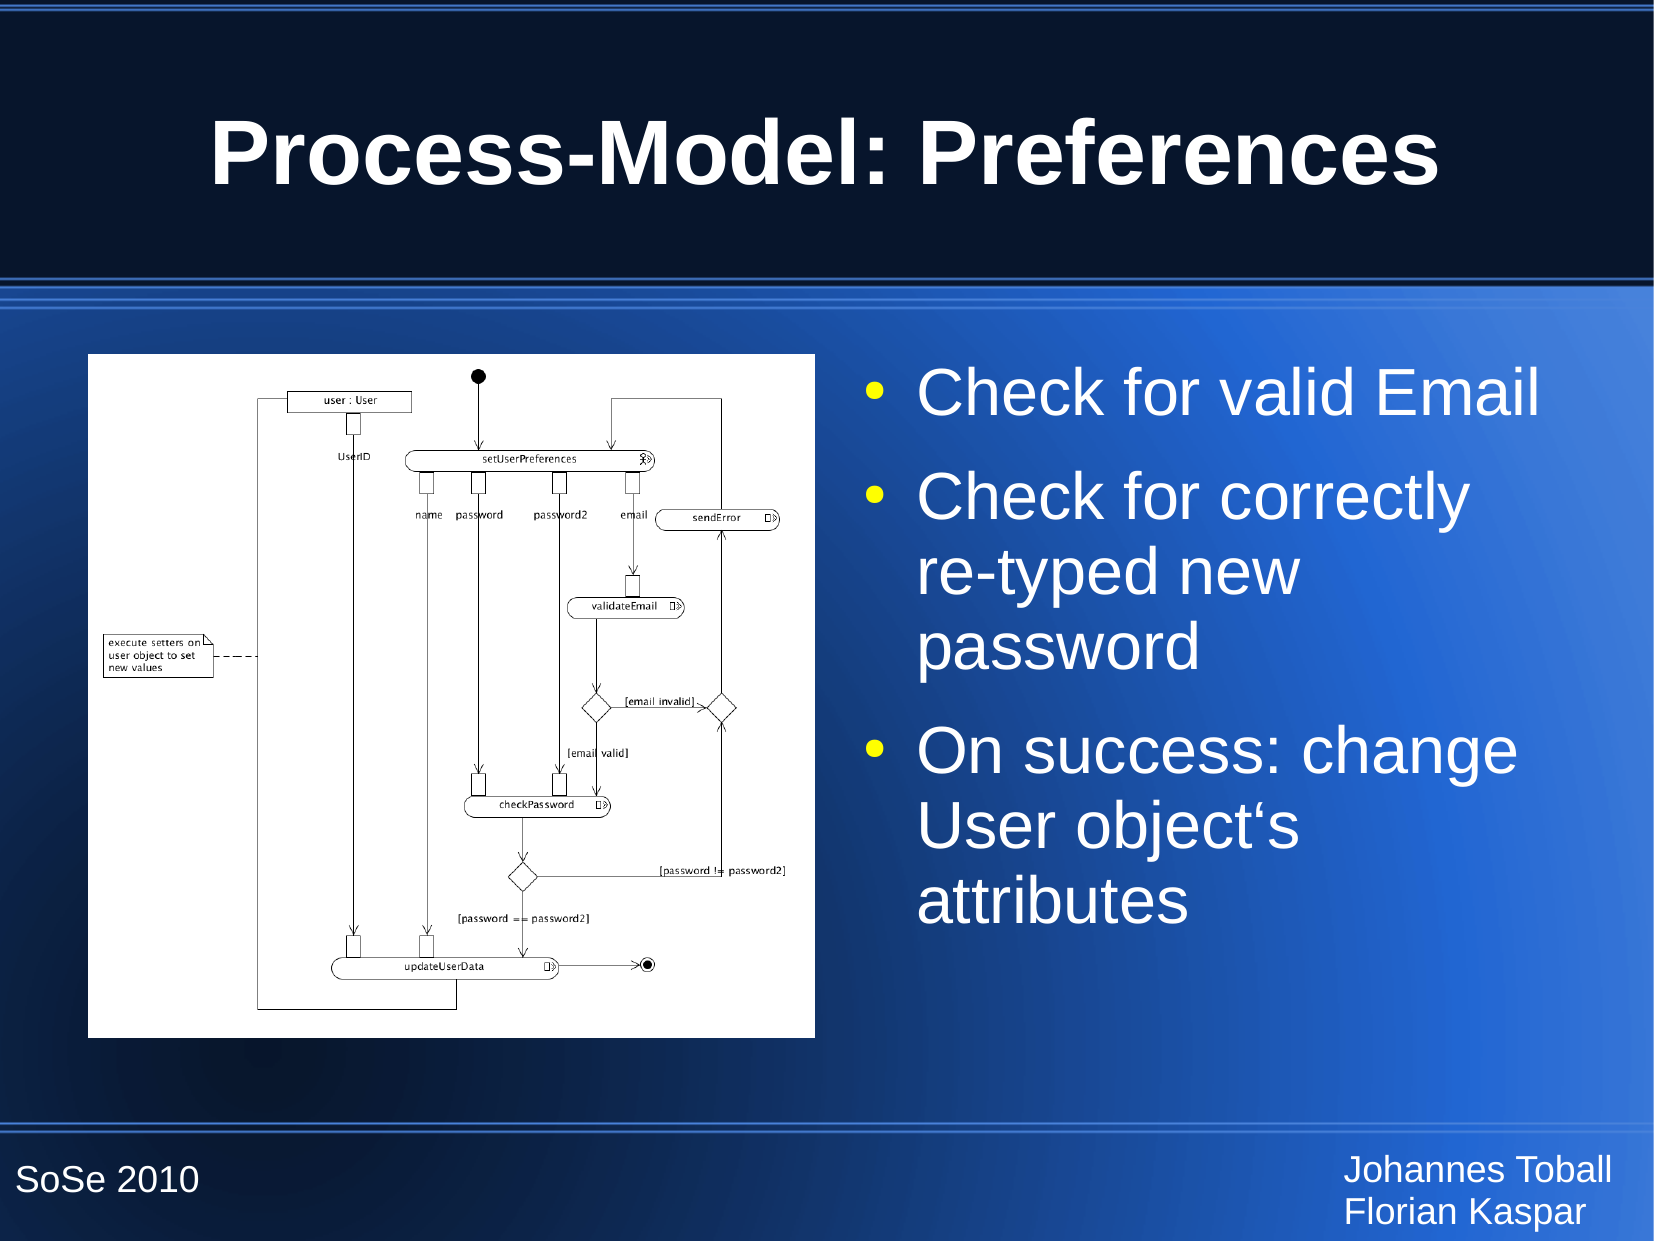

# Process-Model: Preferences
Check for valid Email
Check for correctly re-typed new password
On success: change User object‘s attributes
Johannes Toball
Florian Kaspar
SoSe 2010